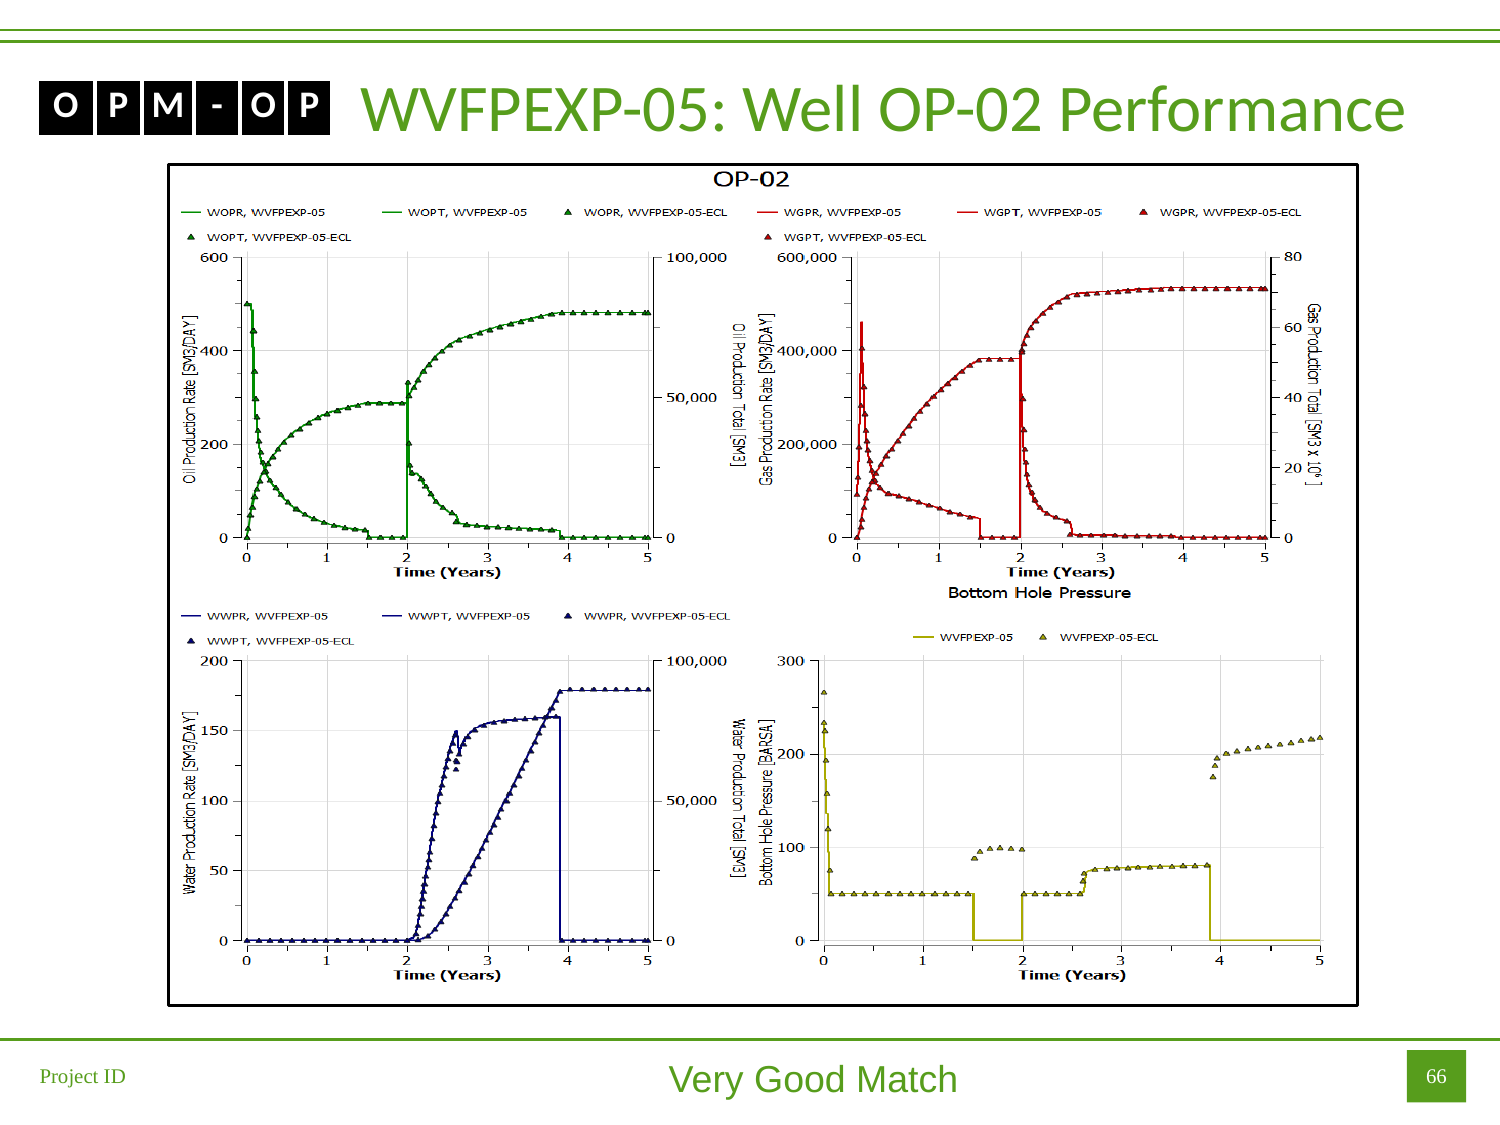

# WVFPEXP-05: Well OP-02 Performance
Project ID
66
Very Good Match